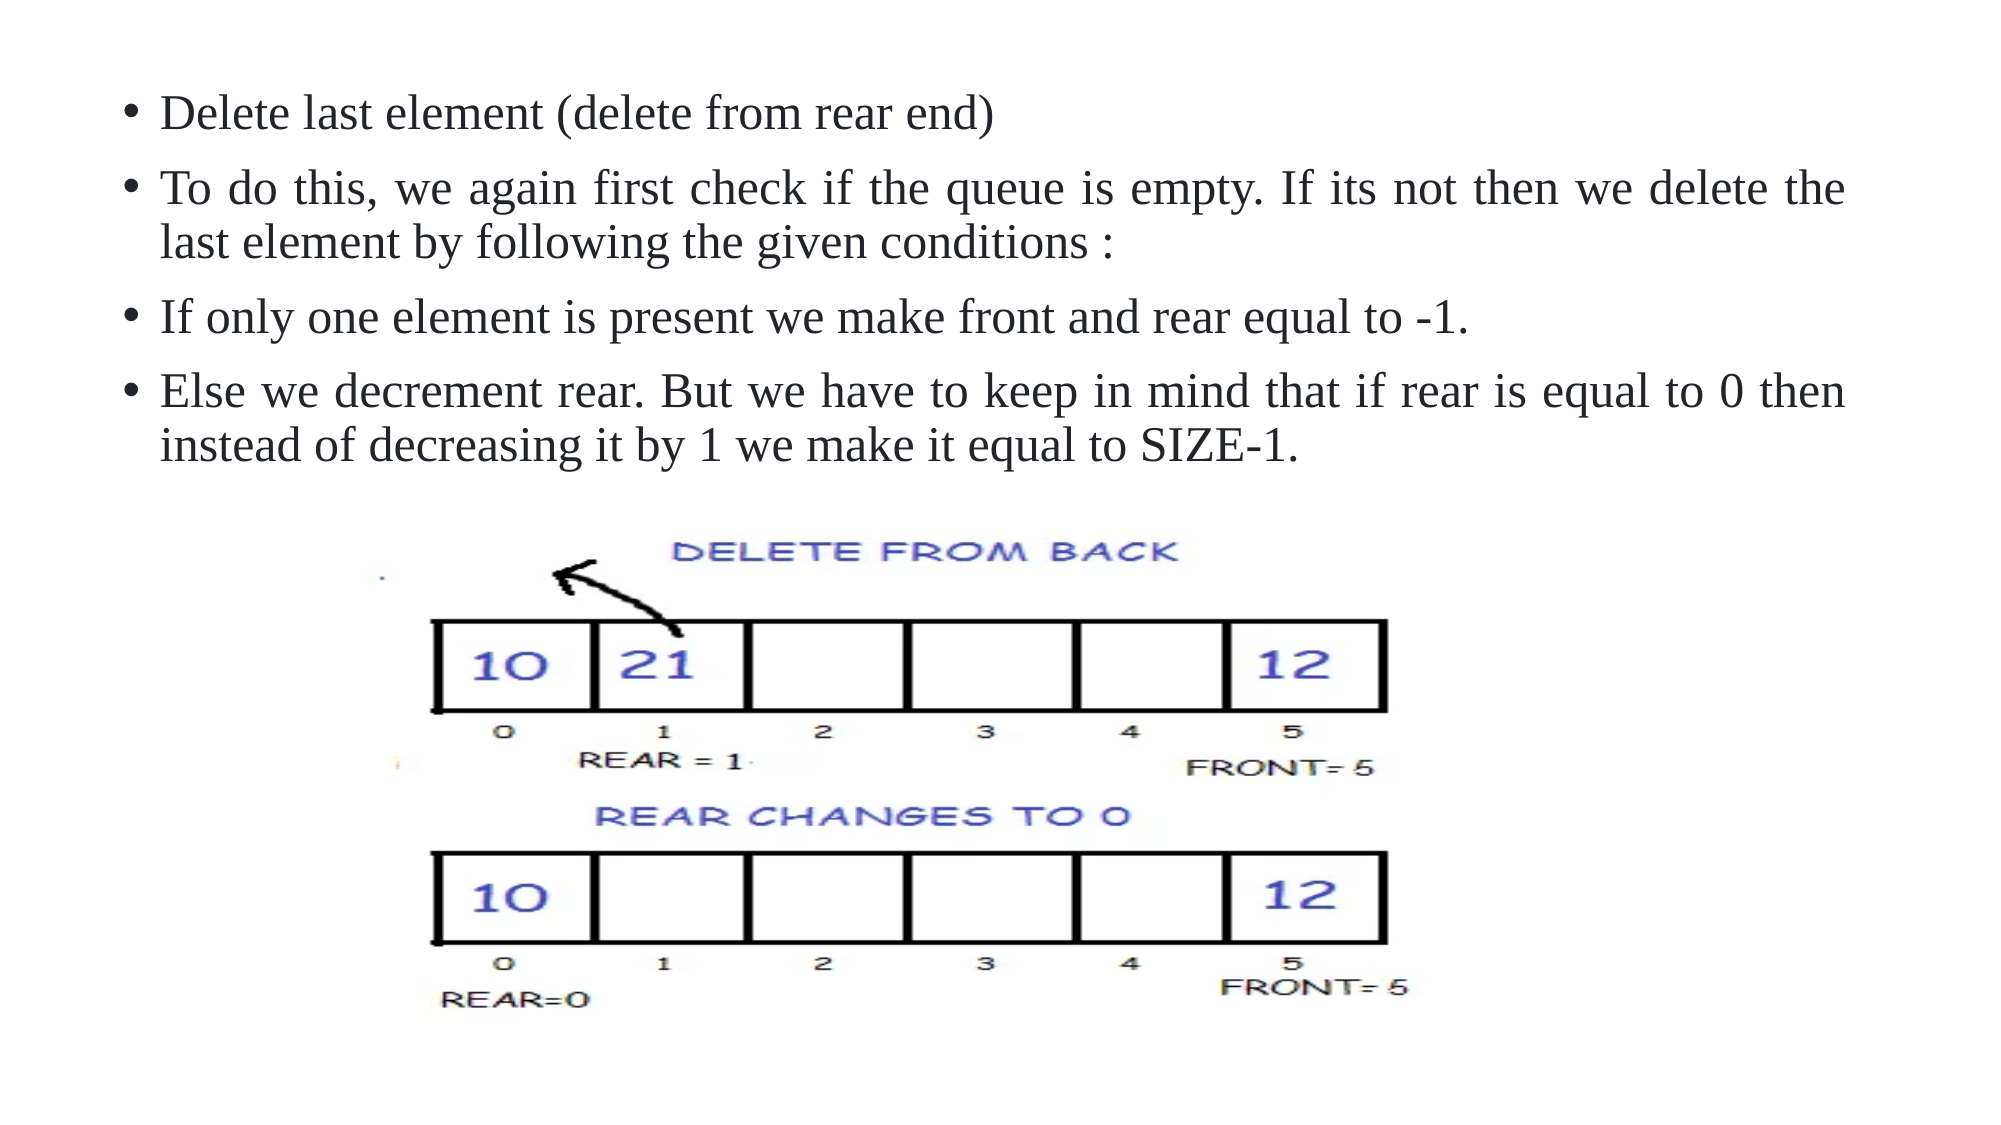

# Delete last element (delete from rear end)
To do this, we again first check if the queue is empty. If its not then we delete the last element by following the given conditions :
If only one element is present we make front and rear equal to -1.
Else we decrement rear. But we have to keep in mind that if rear is equal to 0 then instead of decreasing it by 1 we make it equal to SIZE-1.